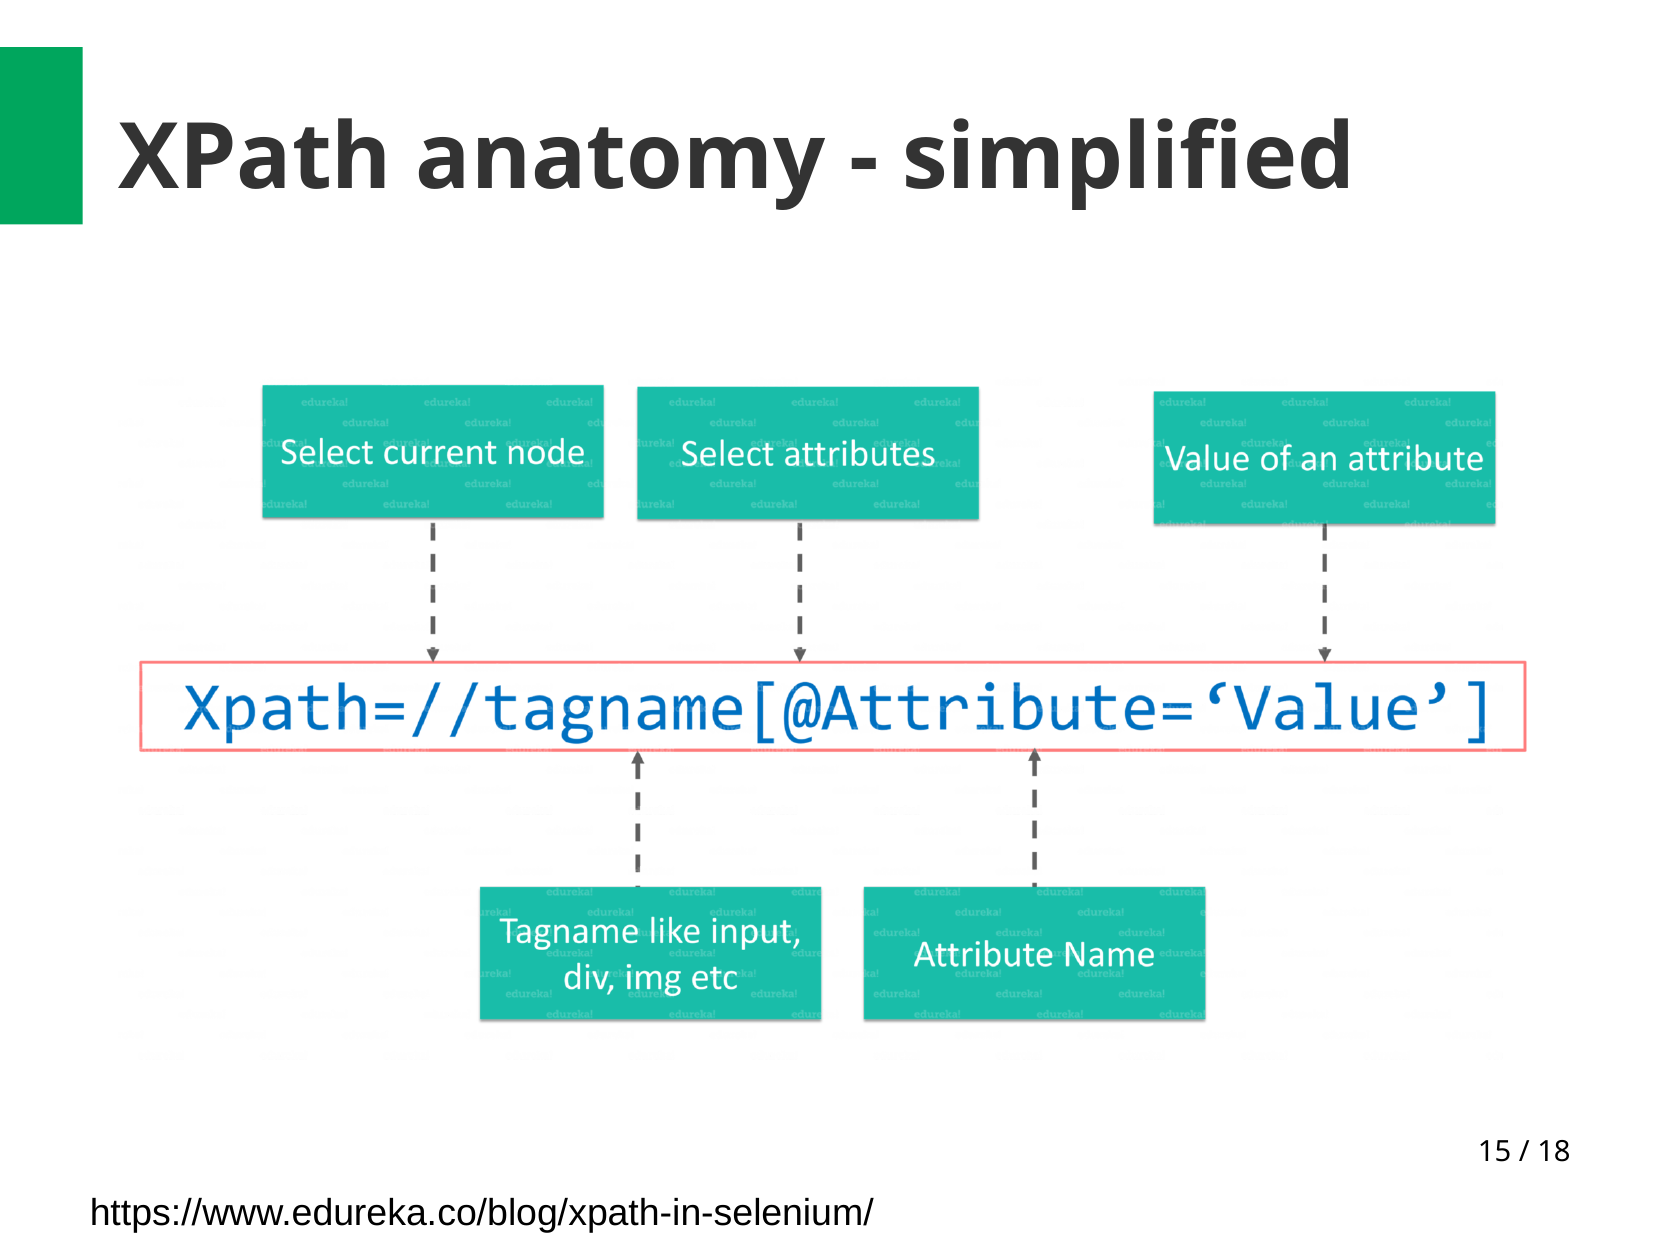

# XPath anatomy - simplified
15
https://www.edureka.co/blog/xpath-in-selenium/